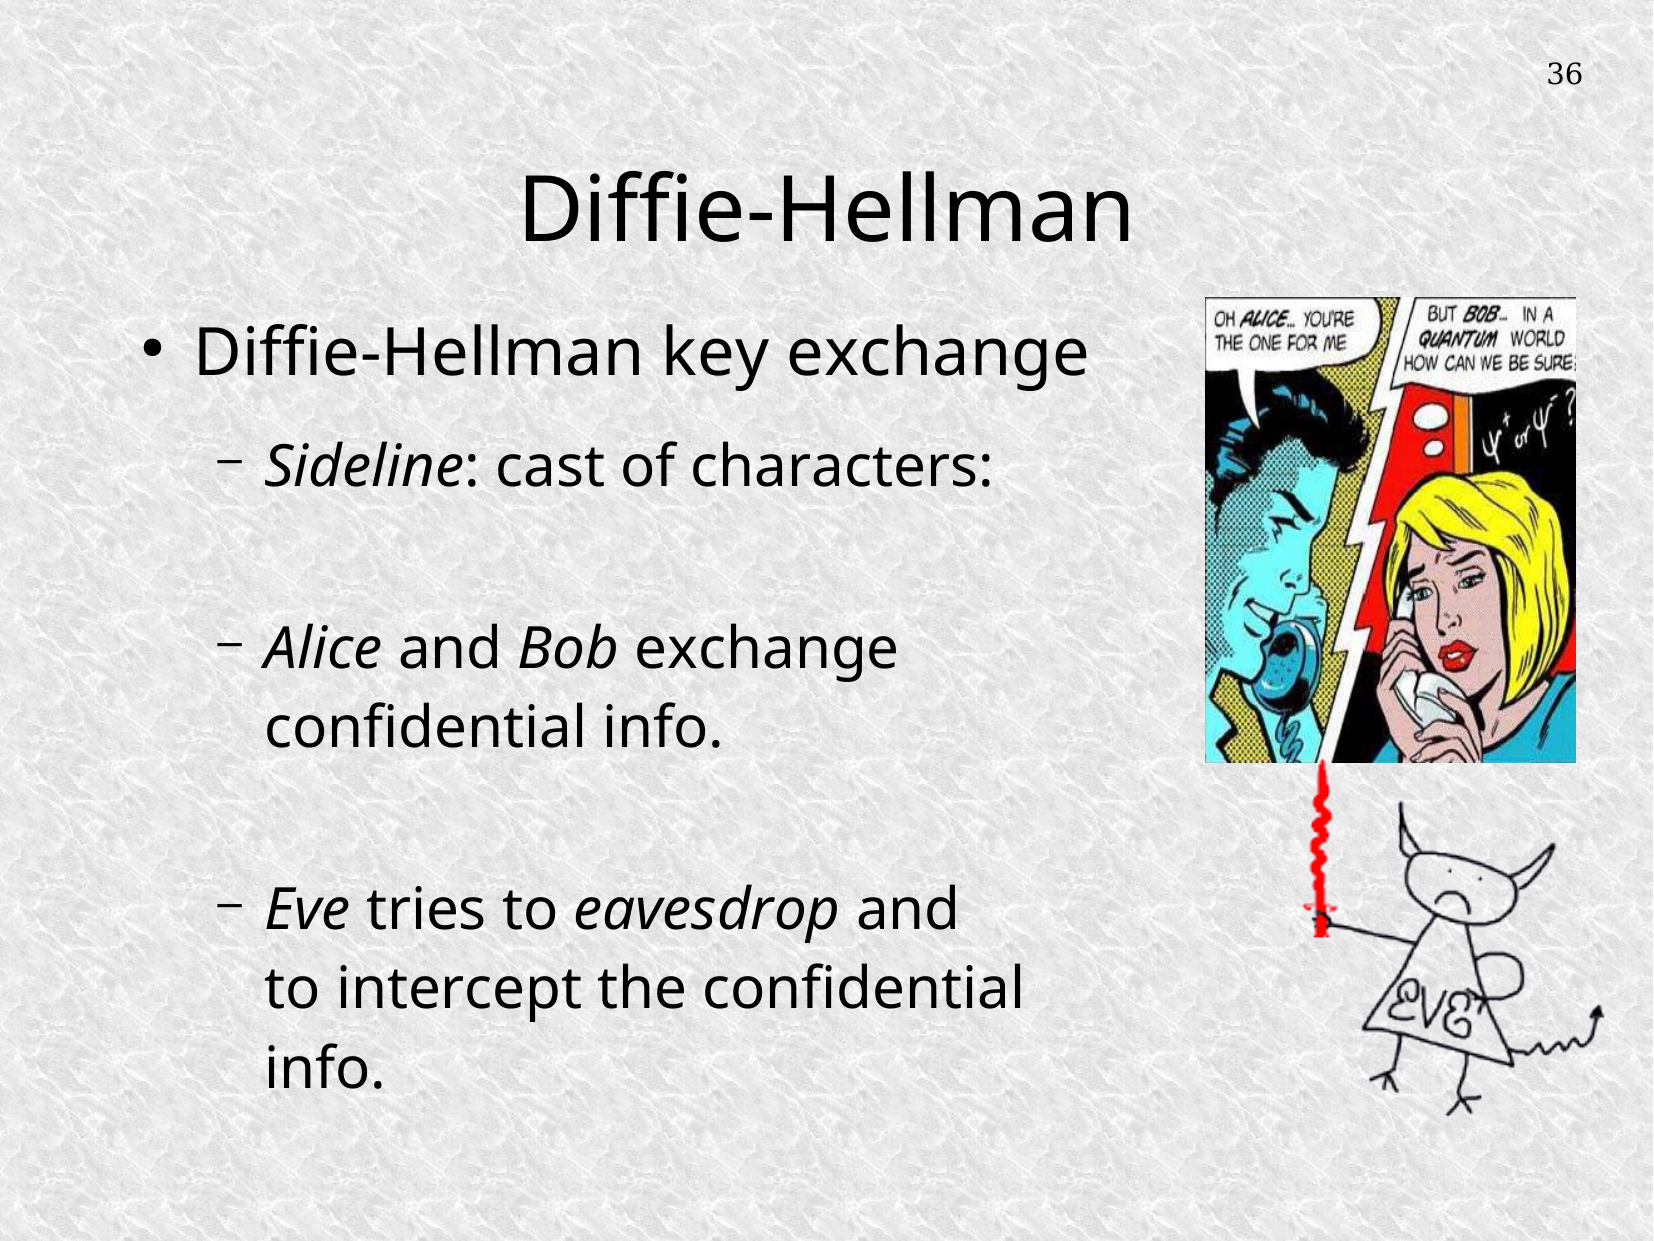

36
# Diffie-Hellman
Diffie-Hellman key exchange
Sideline: cast of characters:
Alice and Bob exchange
confidential info.
Eve tries to eavesdrop and
to intercept the confidential
info.